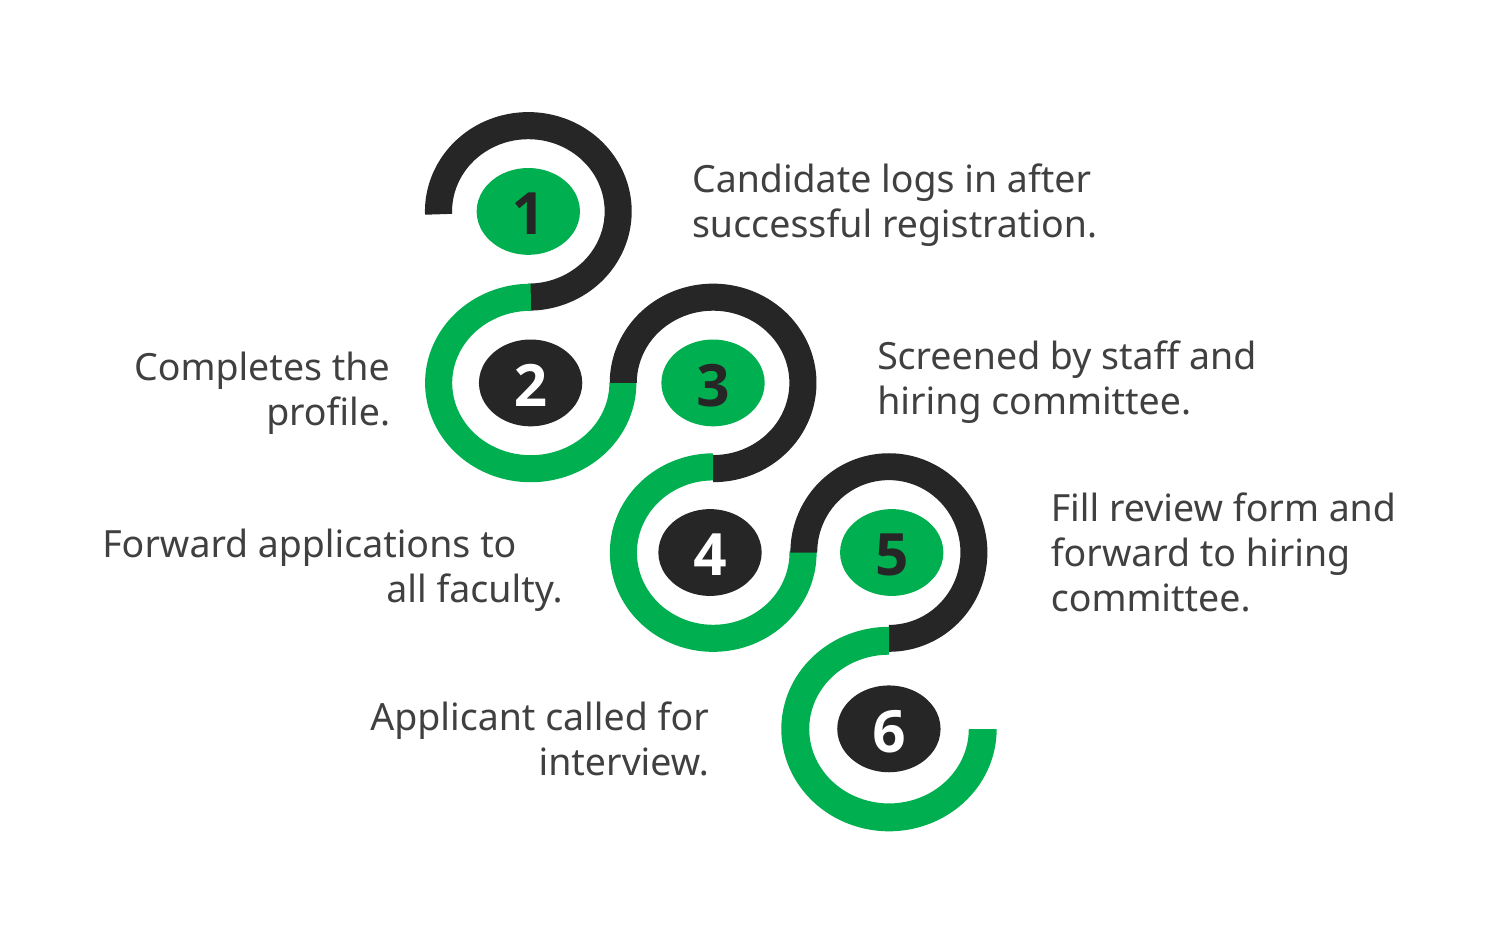

Candidate logs in after successful registration.
1
Screened by staff and hiring committee.
Completes the profile.
2
3
Fill review form and forward to hiring committee.
4
5
Forward applications to
all faculty.
Applicant called for interview.
6